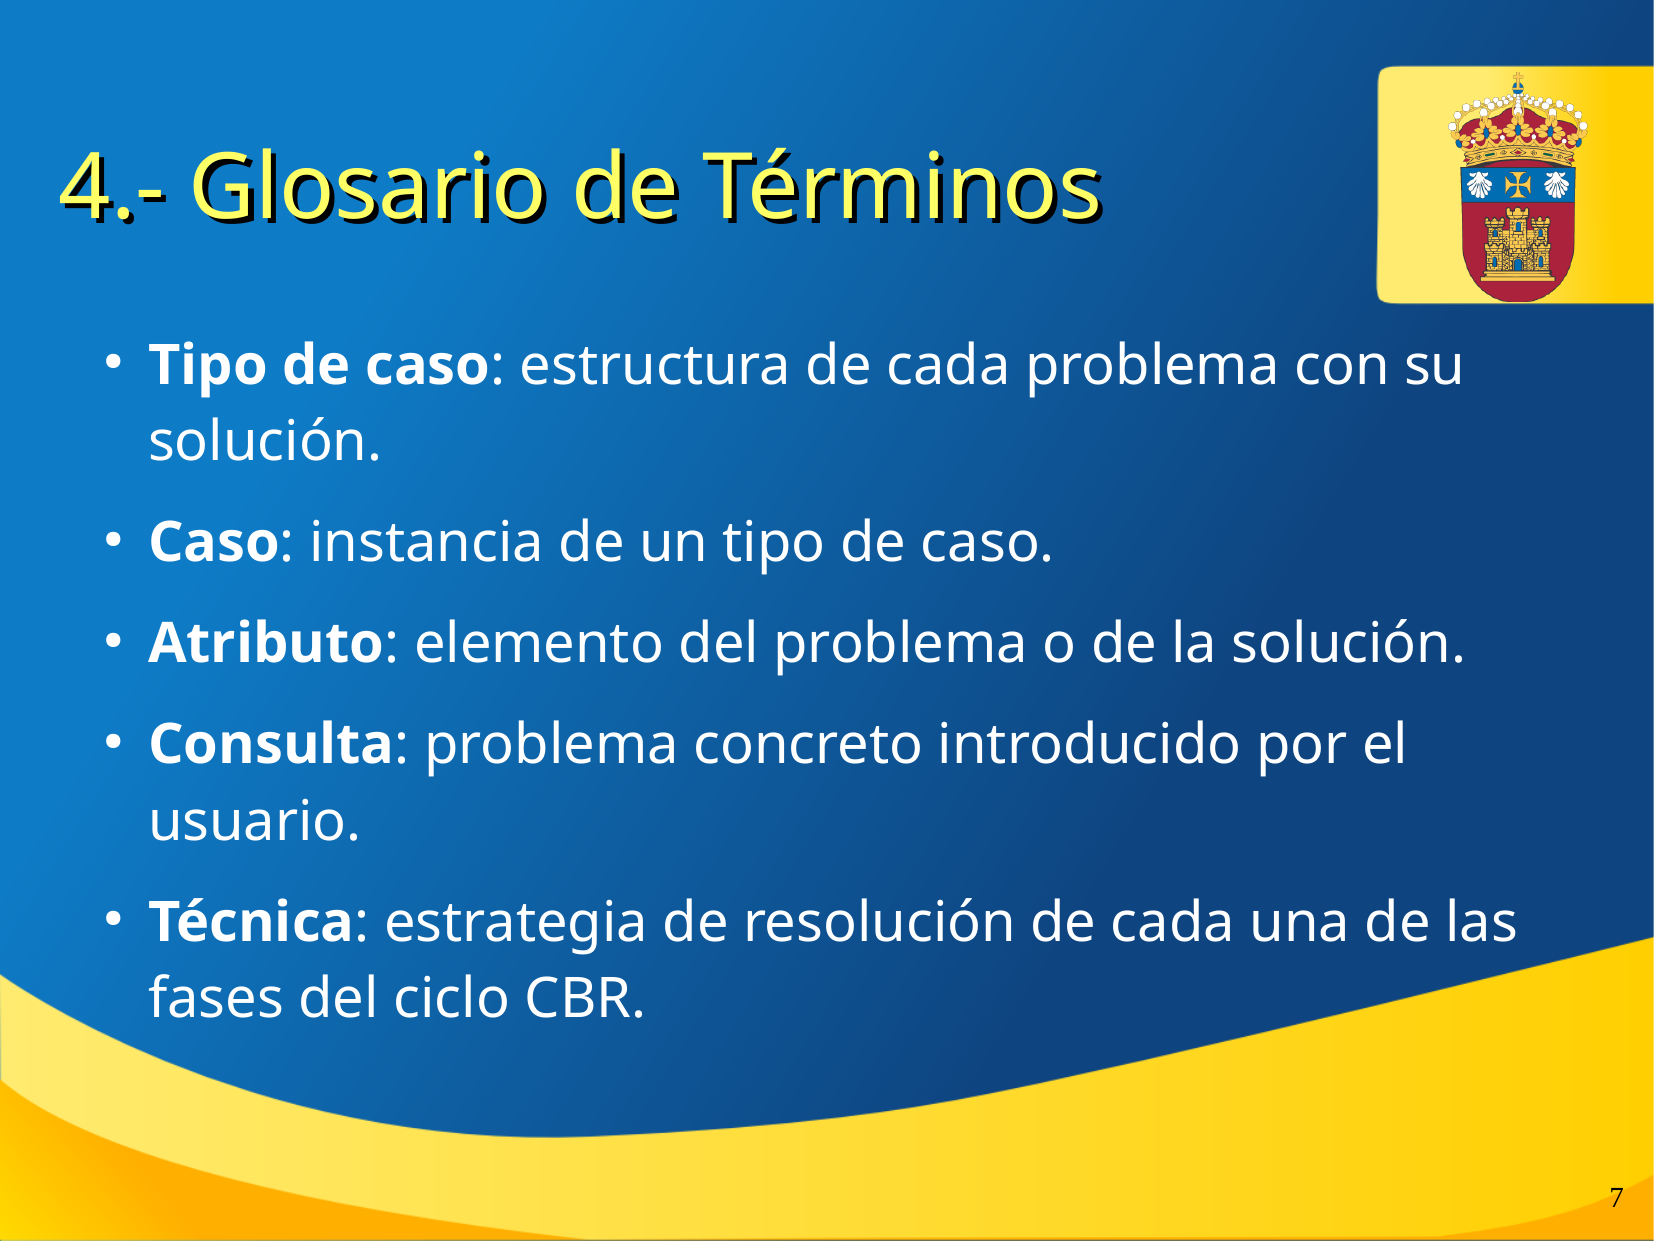

# 4.- Glosario de Términos
Tipo de caso: estructura de cada problema con su solución.
Caso: instancia de un tipo de caso.
Atributo: elemento del problema o de la solución.
Consulta: problema concreto introducido por el usuario.
Técnica: estrategia de resolución de cada una de las fases del ciclo CBR.
7